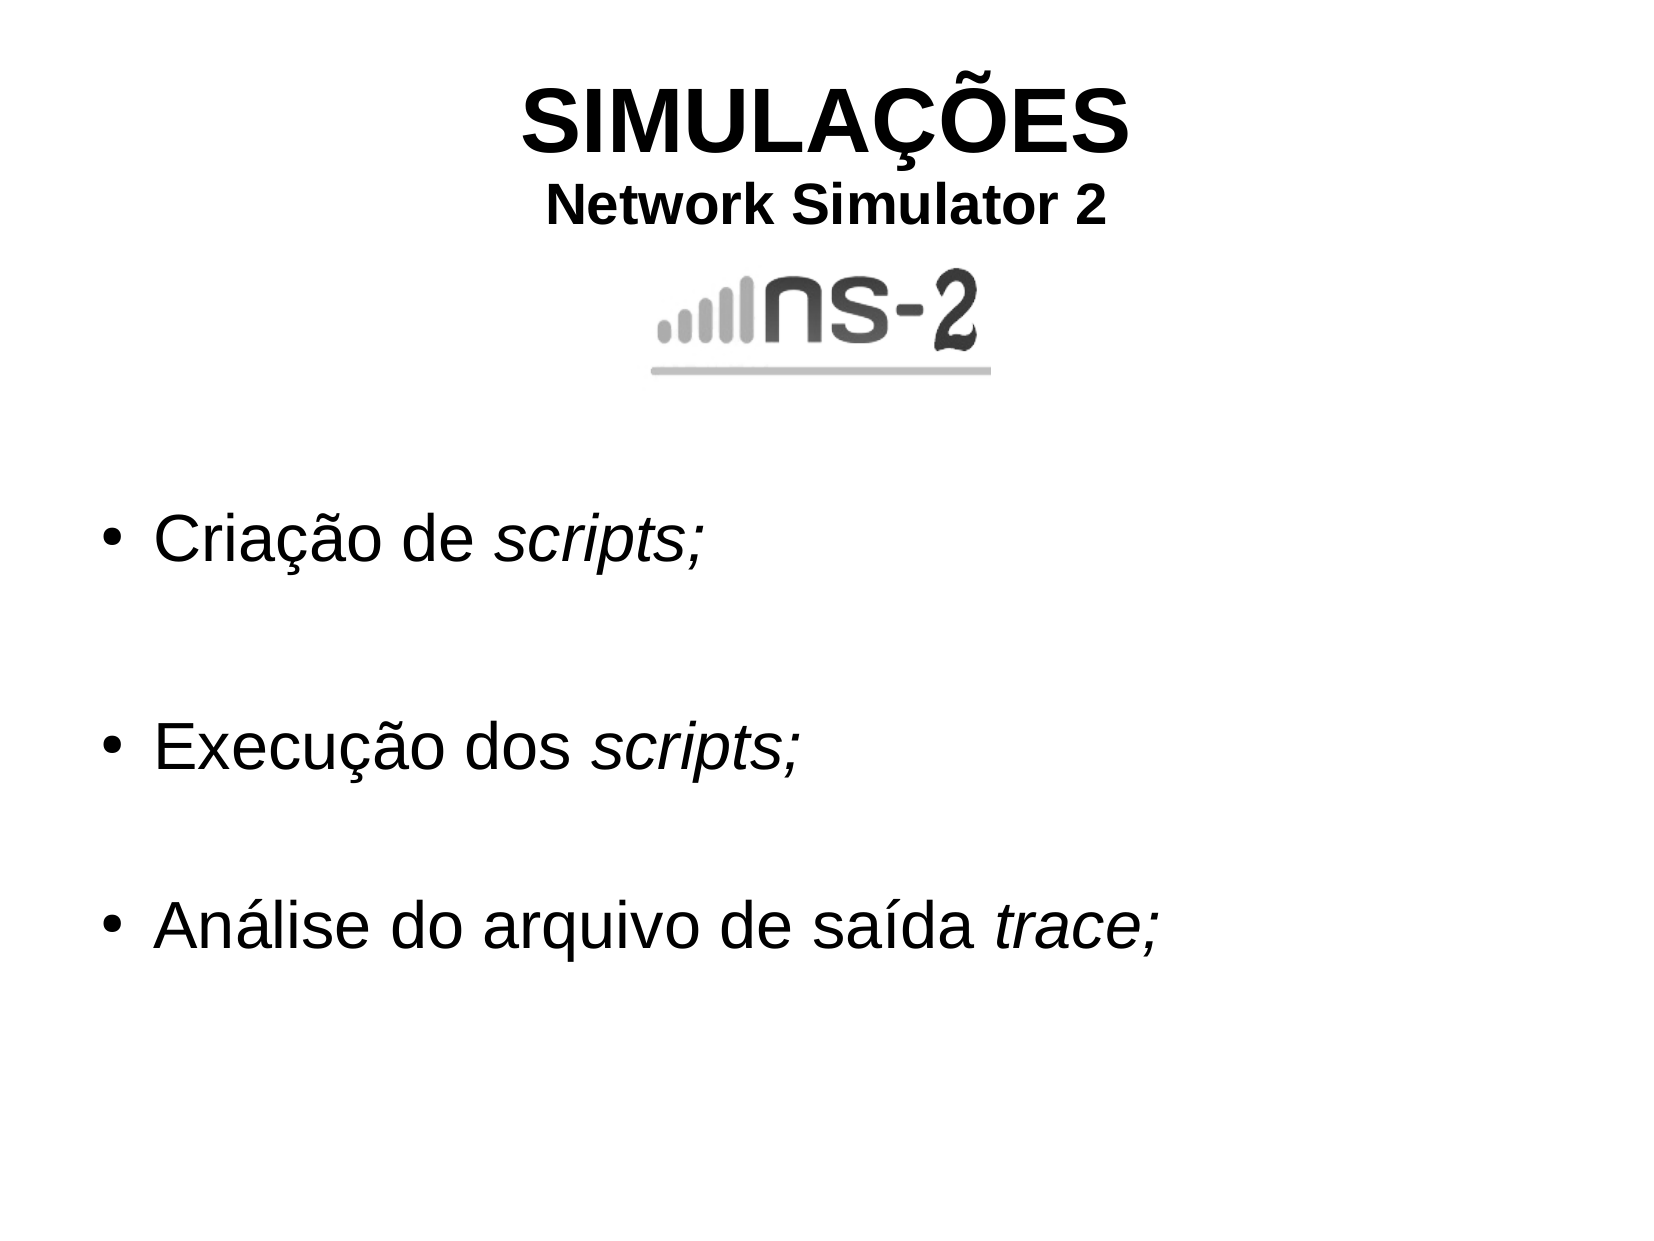

# SIMULAÇÕES Network Simulator 2
Criação de scripts;
Execução dos scripts;
Análise do arquivo de saída trace;